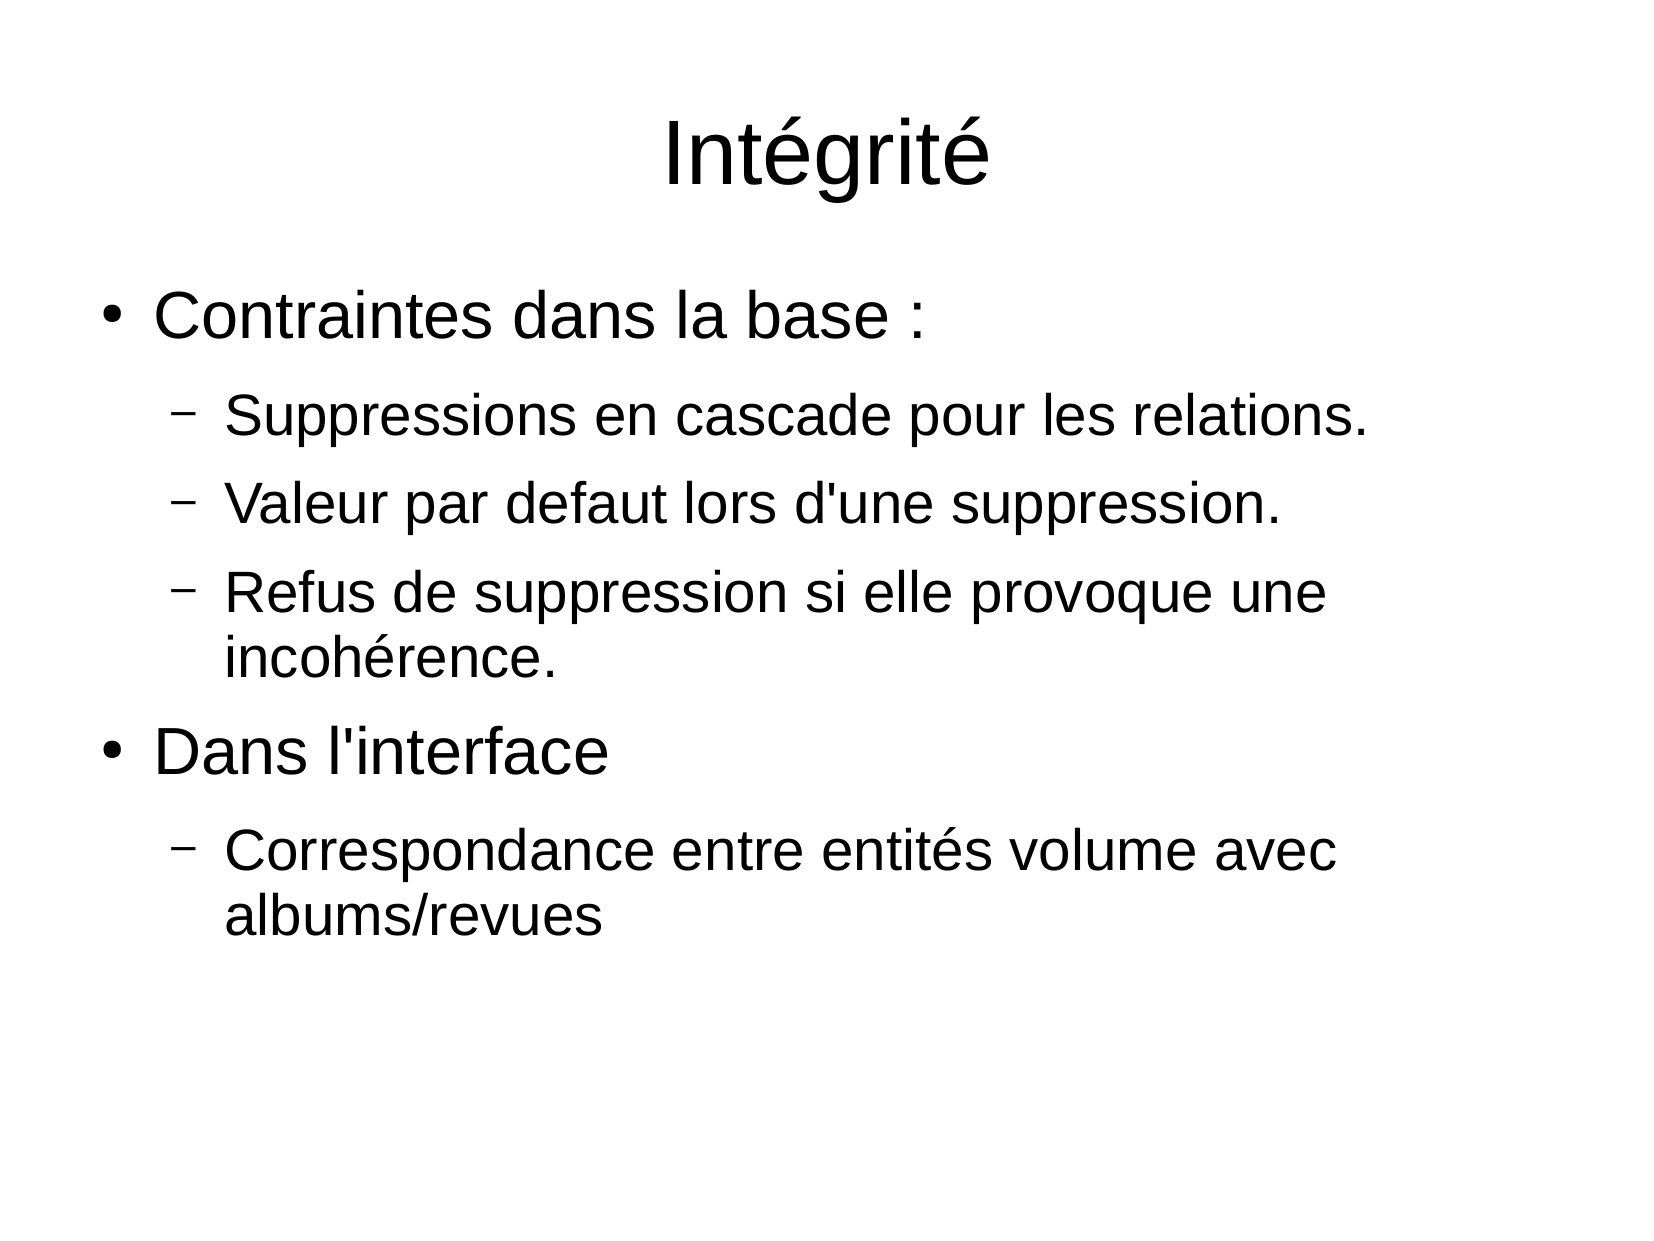

# Intégrité
Contraintes dans la base :
Suppressions en cascade pour les relations.
Valeur par defaut lors d'une suppression.
Refus de suppression si elle provoque une incohérence.
Dans l'interface
Correspondance entre entités volume avec albums/revues